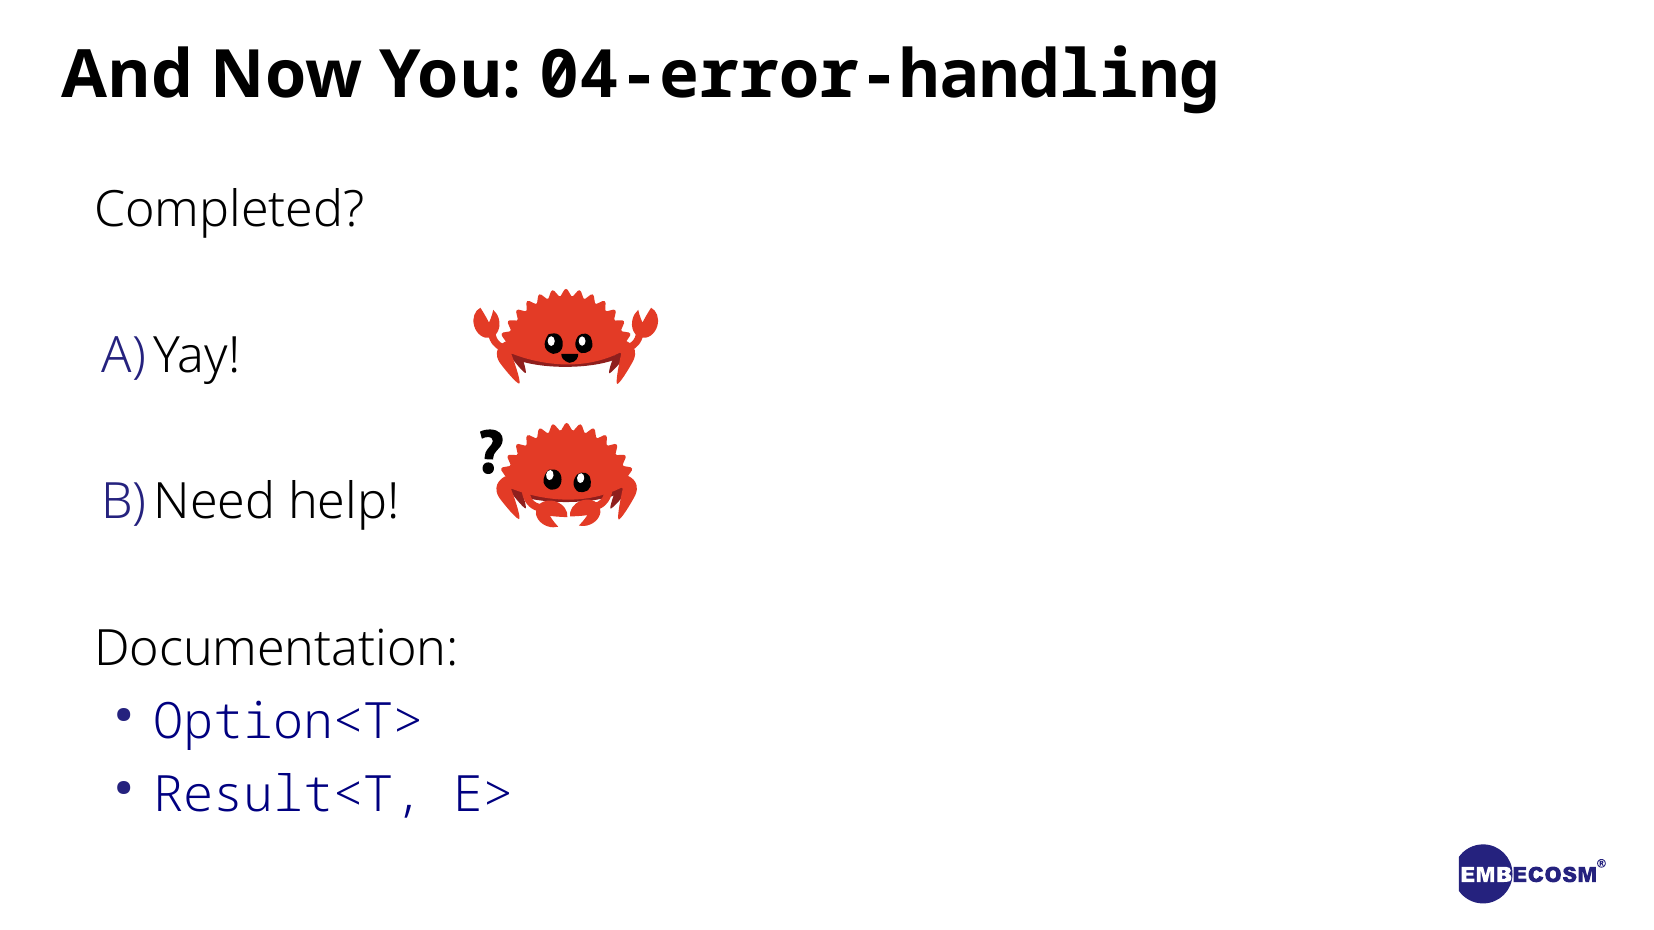

# And Now You: 04-error-handling
Completed?
Yay!
Need help!
Documentation:
Option<T>
Result<T, E>